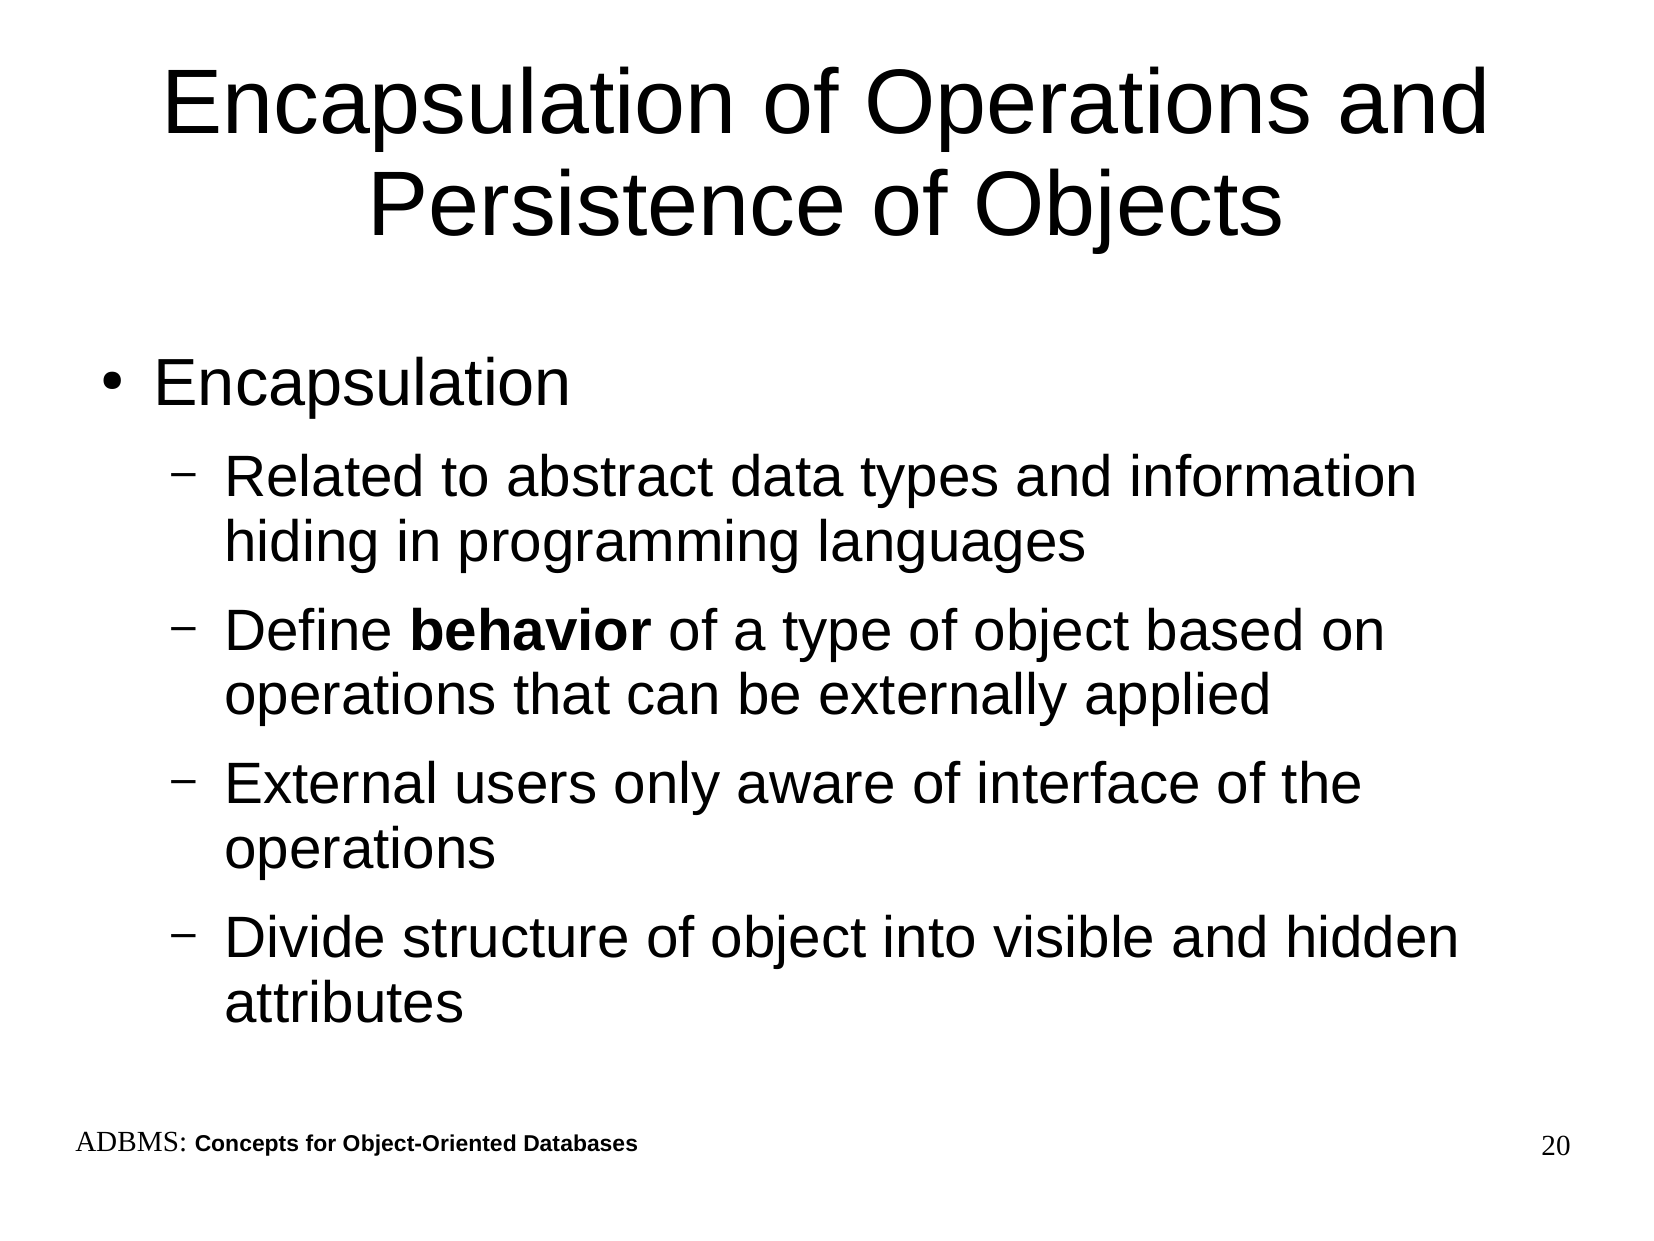

# Encapsulation of Operations and Persistence of Objects
Encapsulation
Related to abstract data types and information hiding in programming languages
Define behavior of a type of object based on operations that can be externally applied
External users only aware of interface of the operations
Divide structure of object into visible and hidden attributes